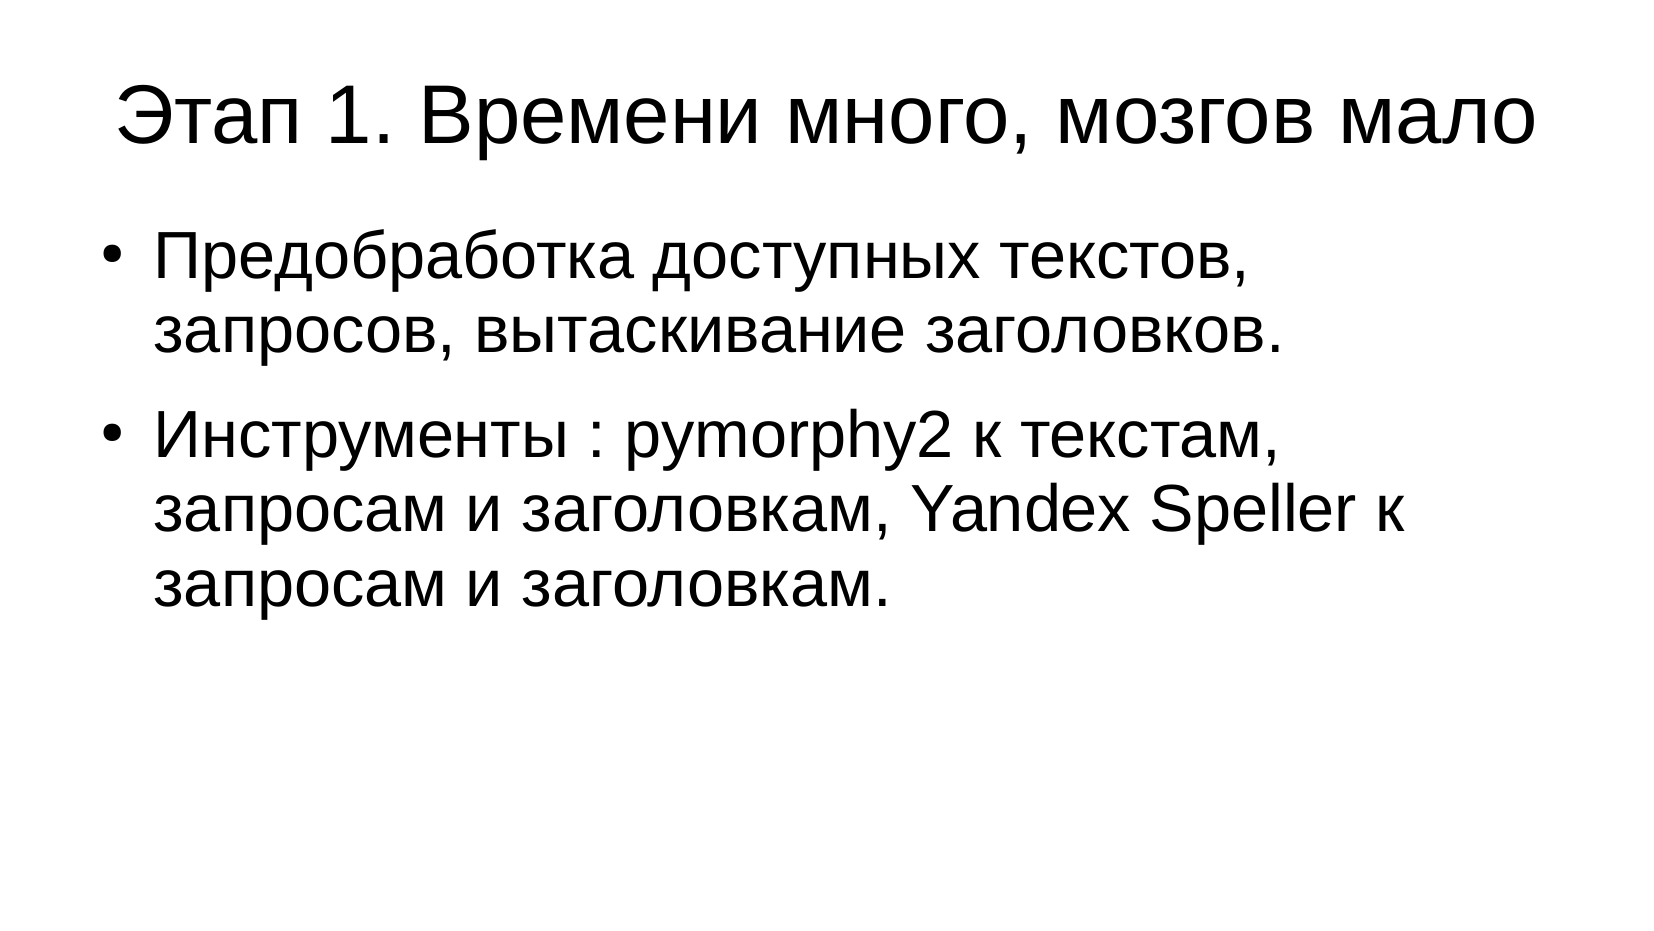

# Этап 1. Времени много, мозгов мало
Предобработка доступных текстов, запросов, вытаскивание заголовков.
Инструменты : pymorphy2 к текстам, запросам и заголовкам, Yandex Speller к запросам и заголовкам.